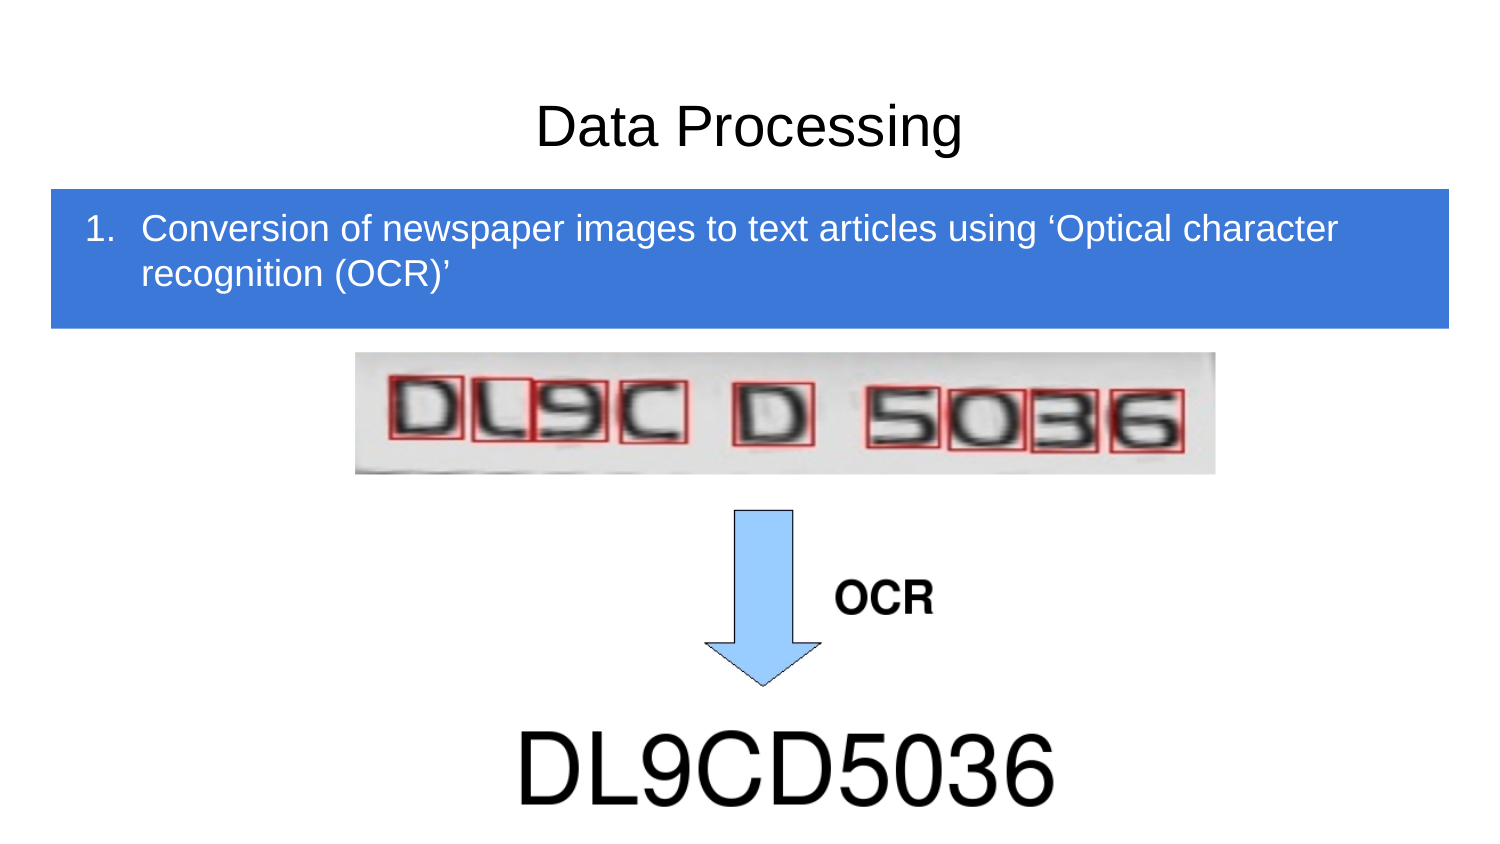

# Data Processing
Conversion of newspaper images to text articles using ‘Optical character recognition (OCR)’